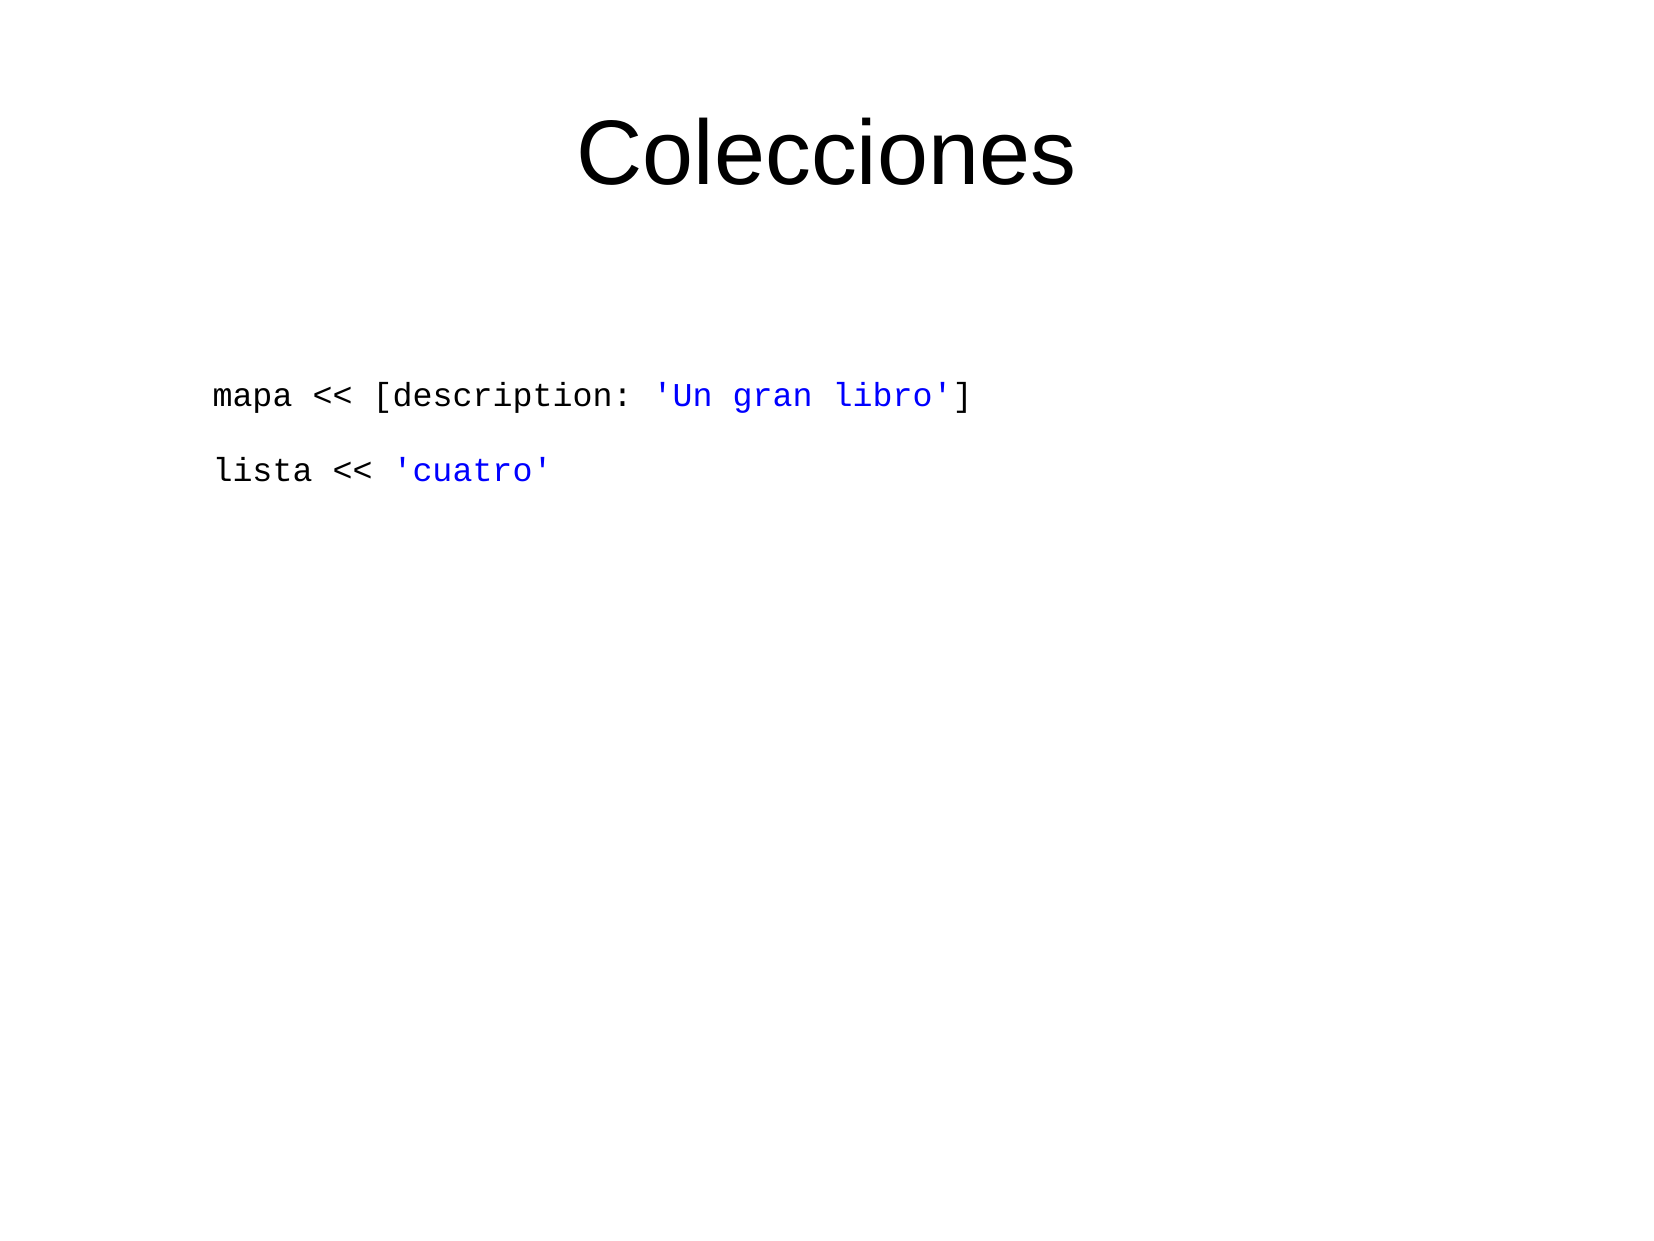

# Colecciones
mapa << [description: 'Un gran libro']
lista << 'cuatro'